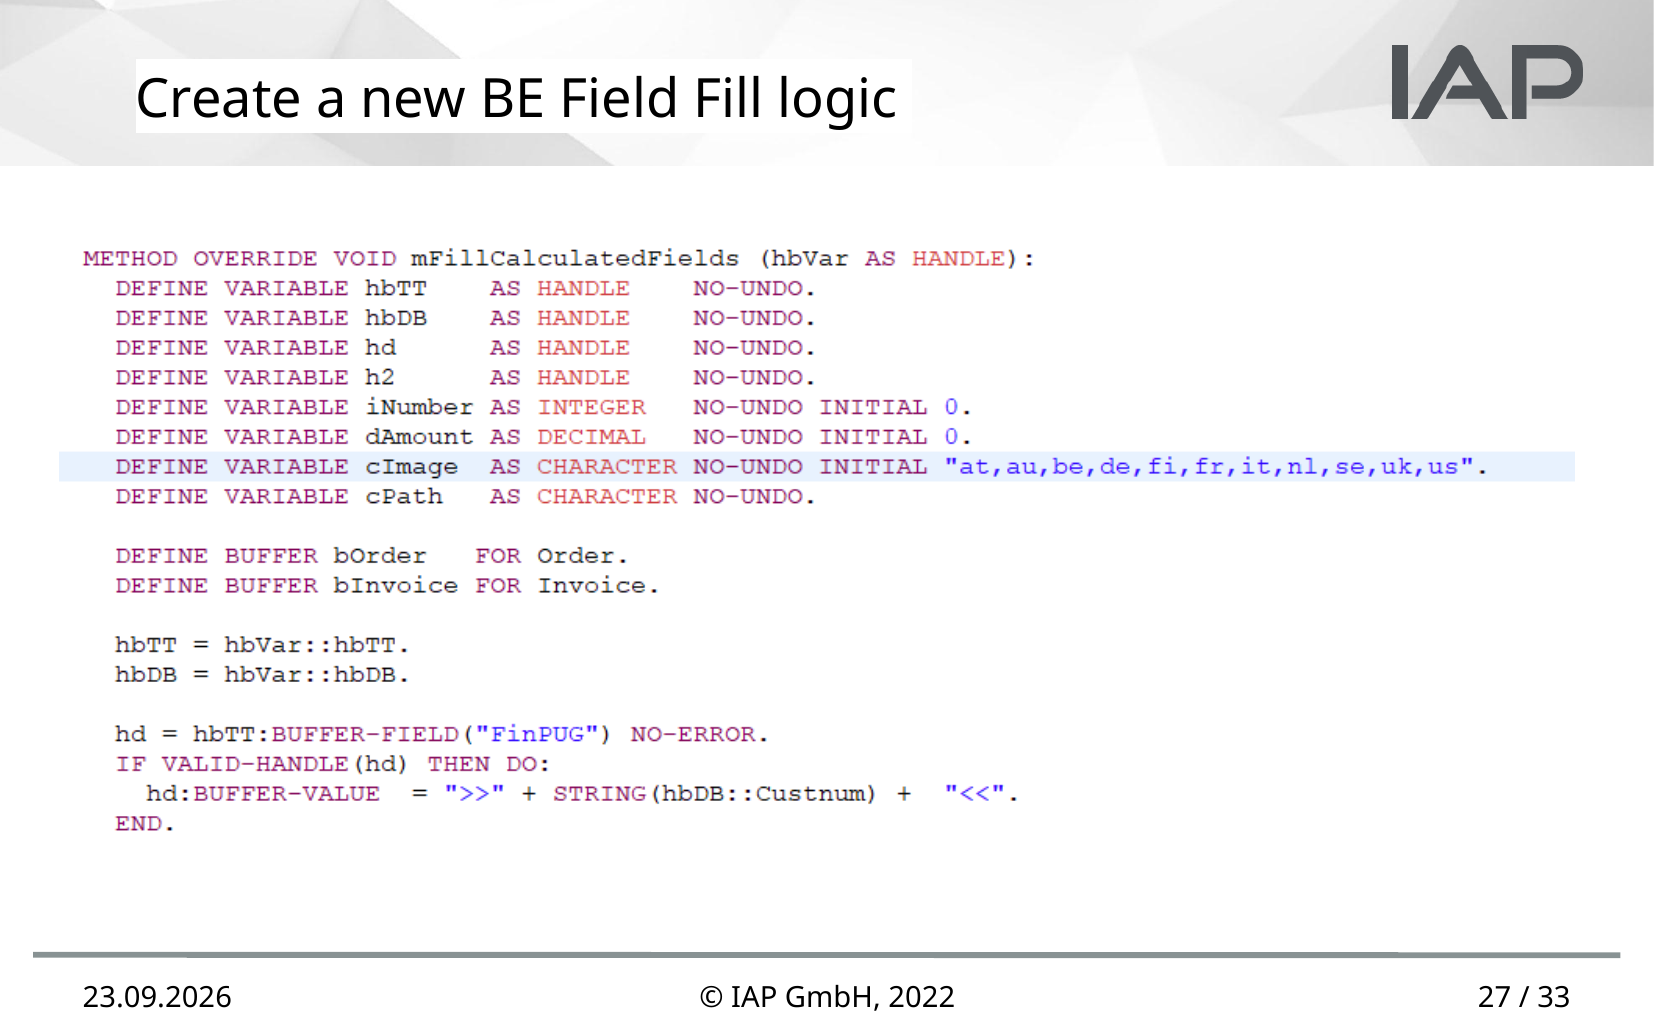

# Create a new BE Field Fill logic
© IAP GmbH, 2022
27